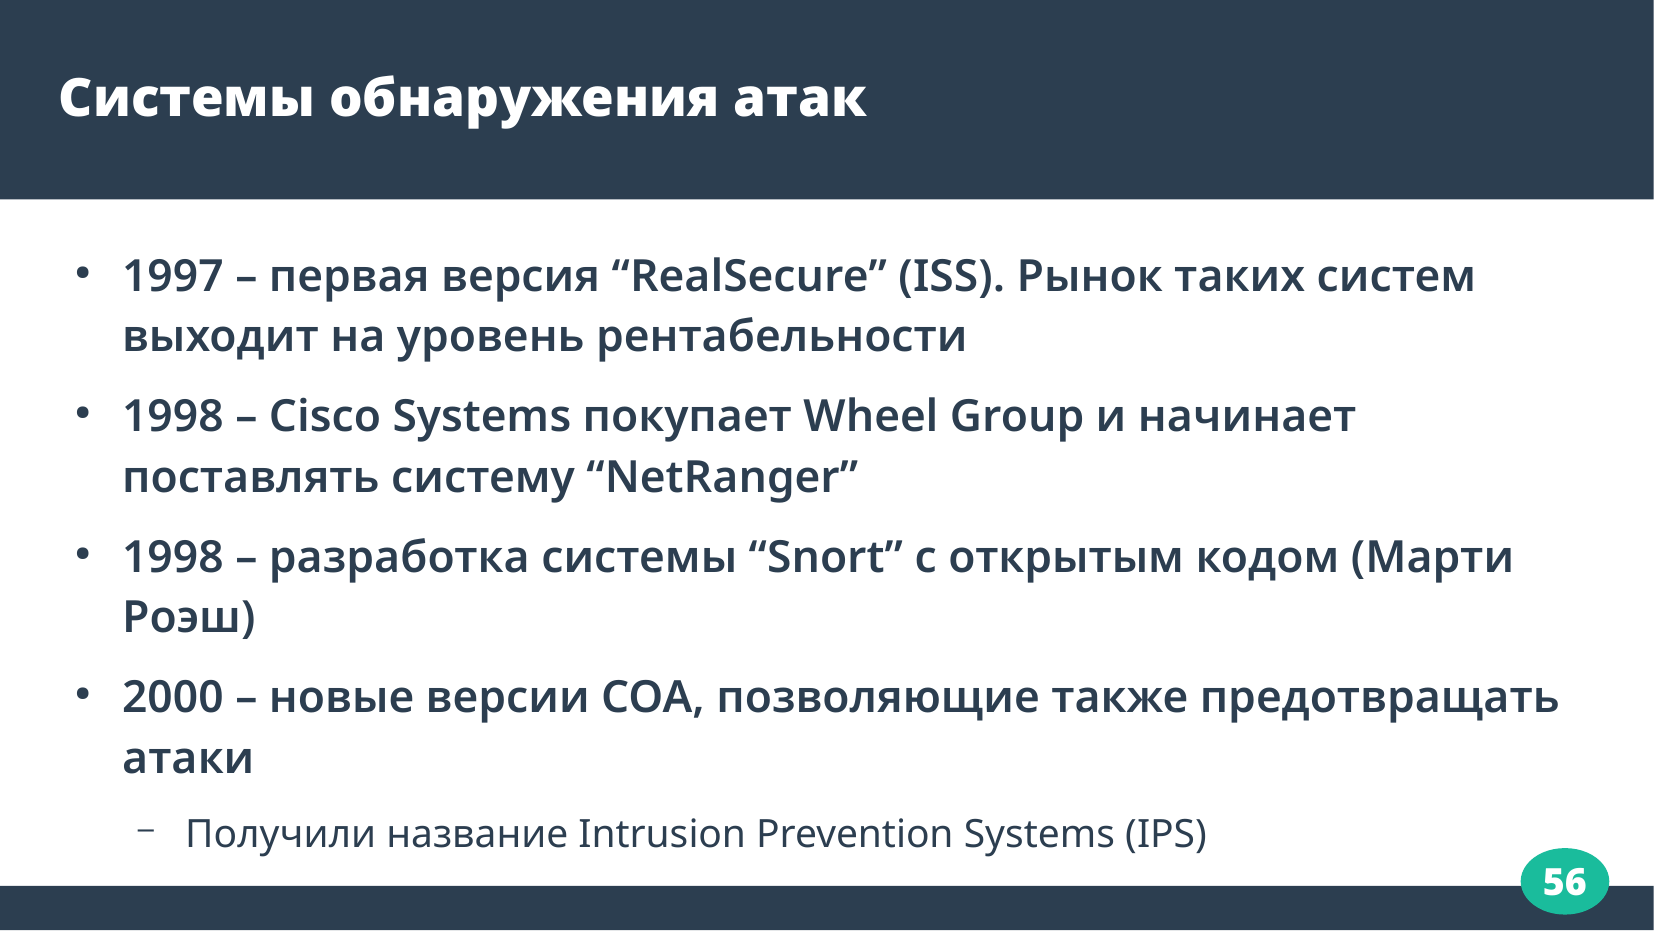

# Системы обнаружения атак
1997 – первая версия “RealSecure” (ISS). Рынок таких систем выходит на уровень рентабельности
1998 – Cisco Systems покупает Wheel Group и начинает поставлять систему “NetRanger”
1998 – разработка системы “Snort” с открытым кодом (Марти Роэш)
2000 – новые версии СОА, позволяющие также предотвращать атаки
Получили название Intrusion Prevention Systems (IPS)
56